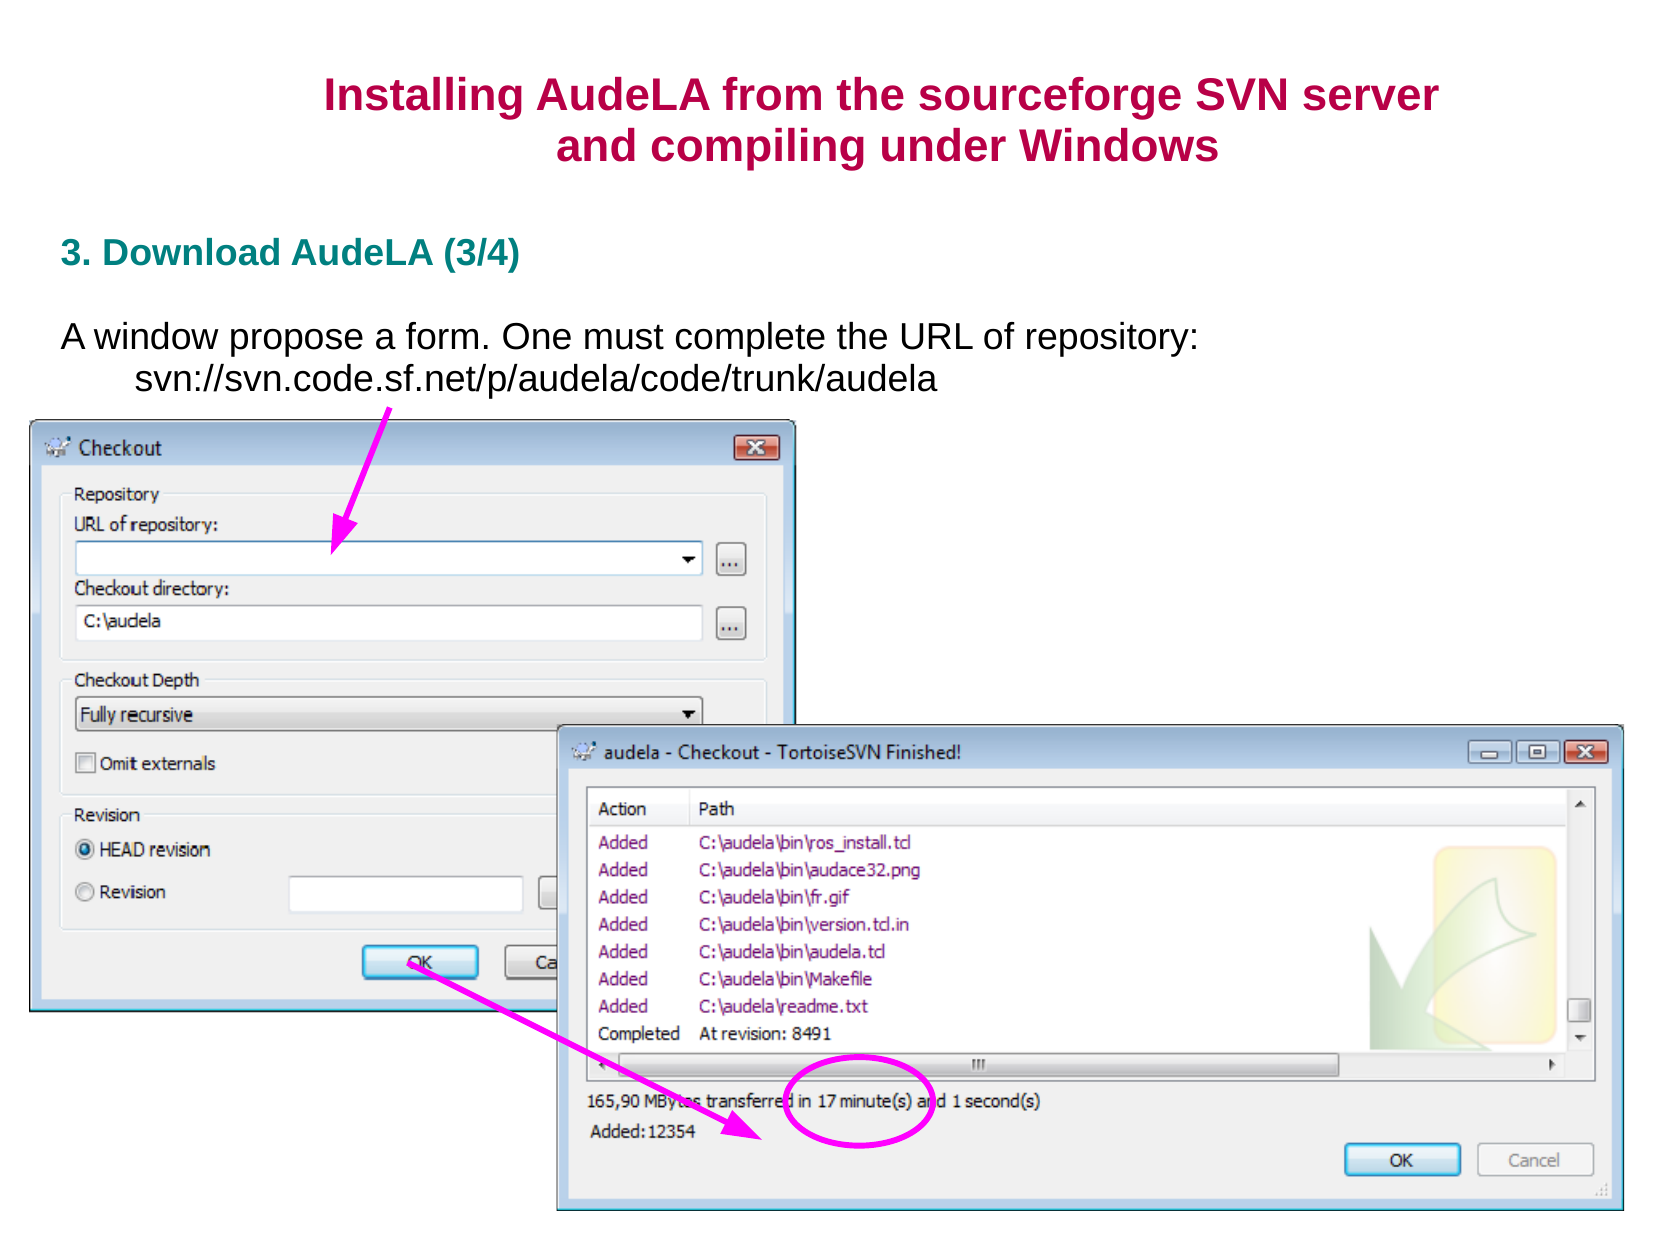

Installing AudeLA from the sourceforge SVN server
and compiling under Windows
3. Download AudeLA (3/4)
A window propose a form. One must complete the URL of repository:
	svn://svn.code.sf.net/p/audela/code/trunk/audela